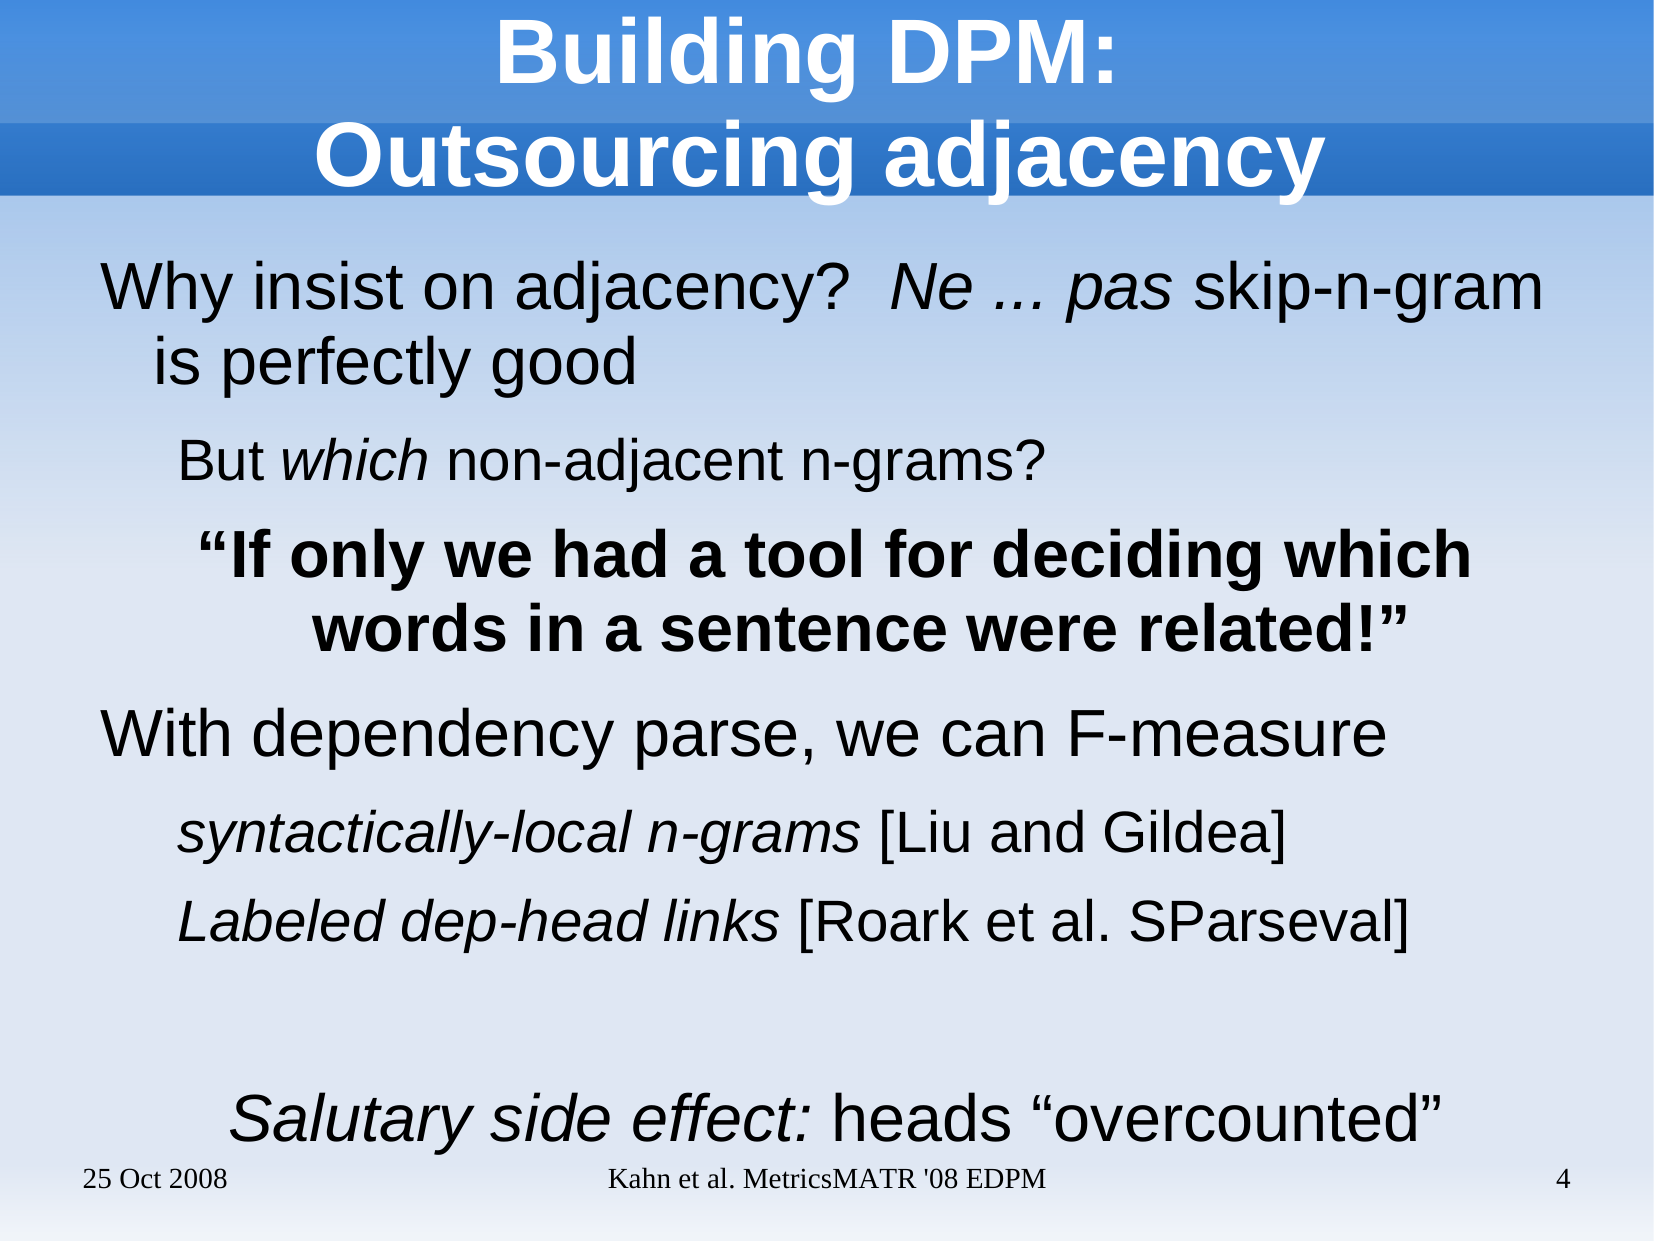

# Building DPM: Outsourcing adjacency
Why insist on adjacency? Ne ... pas skip-n-gram is perfectly good
But which non-adjacent n-grams?
“If only we had a tool for deciding which words in a sentence were related!”
With dependency parse, we can F-measure
syntactically-local n-grams [Liu and Gildea]
Labeled dep-head links [Roark et al. SParseval]
Salutary side effect: heads “overcounted”
25 Oct 2008
Kahn et al. MetricsMATR '08 EDPM
4